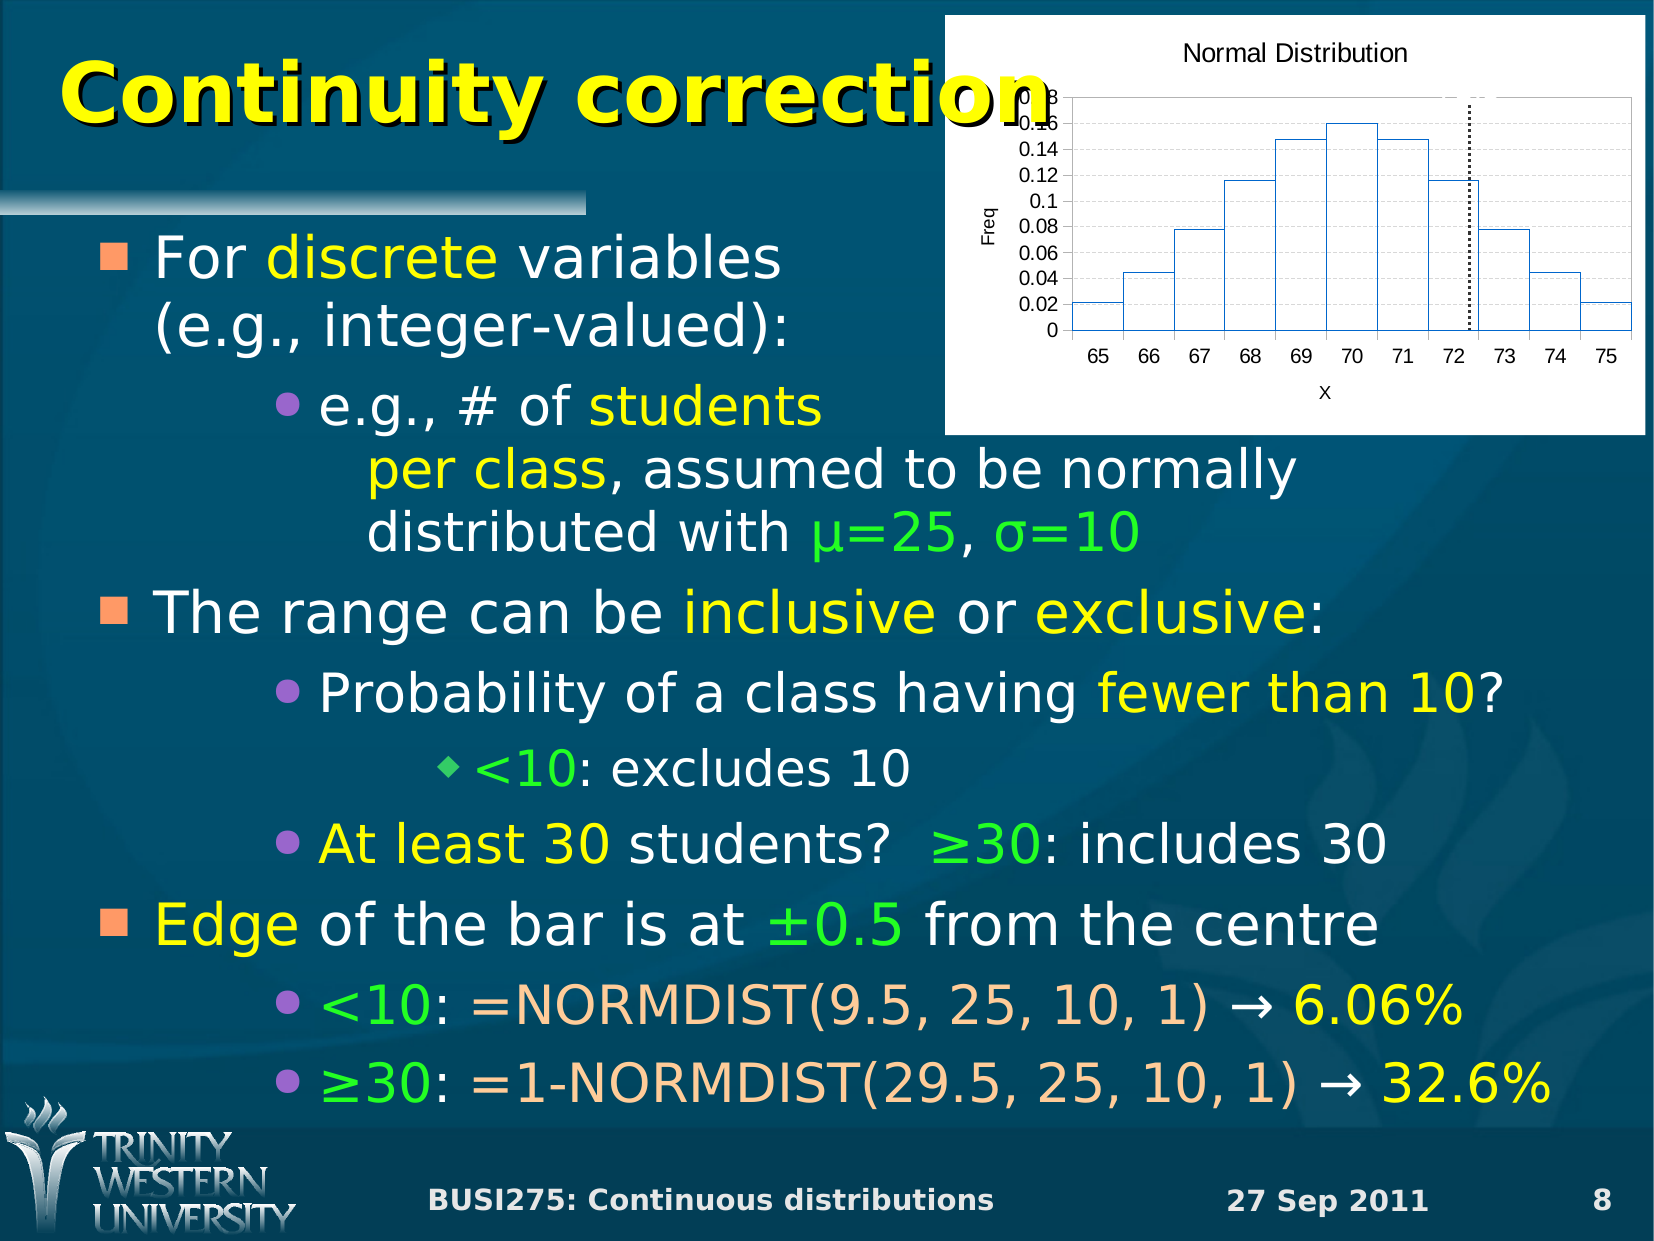

# Continuity correction
### Chart: Normal Distribution
| Category | Normal |
|---|---|
| 65 | 0.0215963866052752 |
| 66 | 0.0443683338717822 |
| 67 | 0.0776744219932852 |
| 68 | 0.115876621104593 |
| 69 | 0.147308056121329 |
| 70 | 0.159576912160573 |
| 71 | 0.147308056121329 |
| 72 | 0.115876621104593 |
| 73 | 0.0776744219932852 |
| 74 | 0.0443683338717822 |
| 75 | 0.0215963866052752 |72.5
For discrete variables
(e.g., integer-valued):
e.g., # of students
per class, assumed to be normally distributed with μ=25, σ=10
The range can be inclusive or exclusive:
Probability of a class having fewer than 10?
<10: excludes 10
At least 30 students? ≥30: includes 30
Edge of the bar is at ±0.5 from the centre
<10: =NORMDIST(9.5, 25, 10, 1) → 6.06%
≥30: =1-NORMDIST(29.5, 25, 10, 1) → 32.6%
BUSI275: Continuous distributions
27 Sep 2011
8